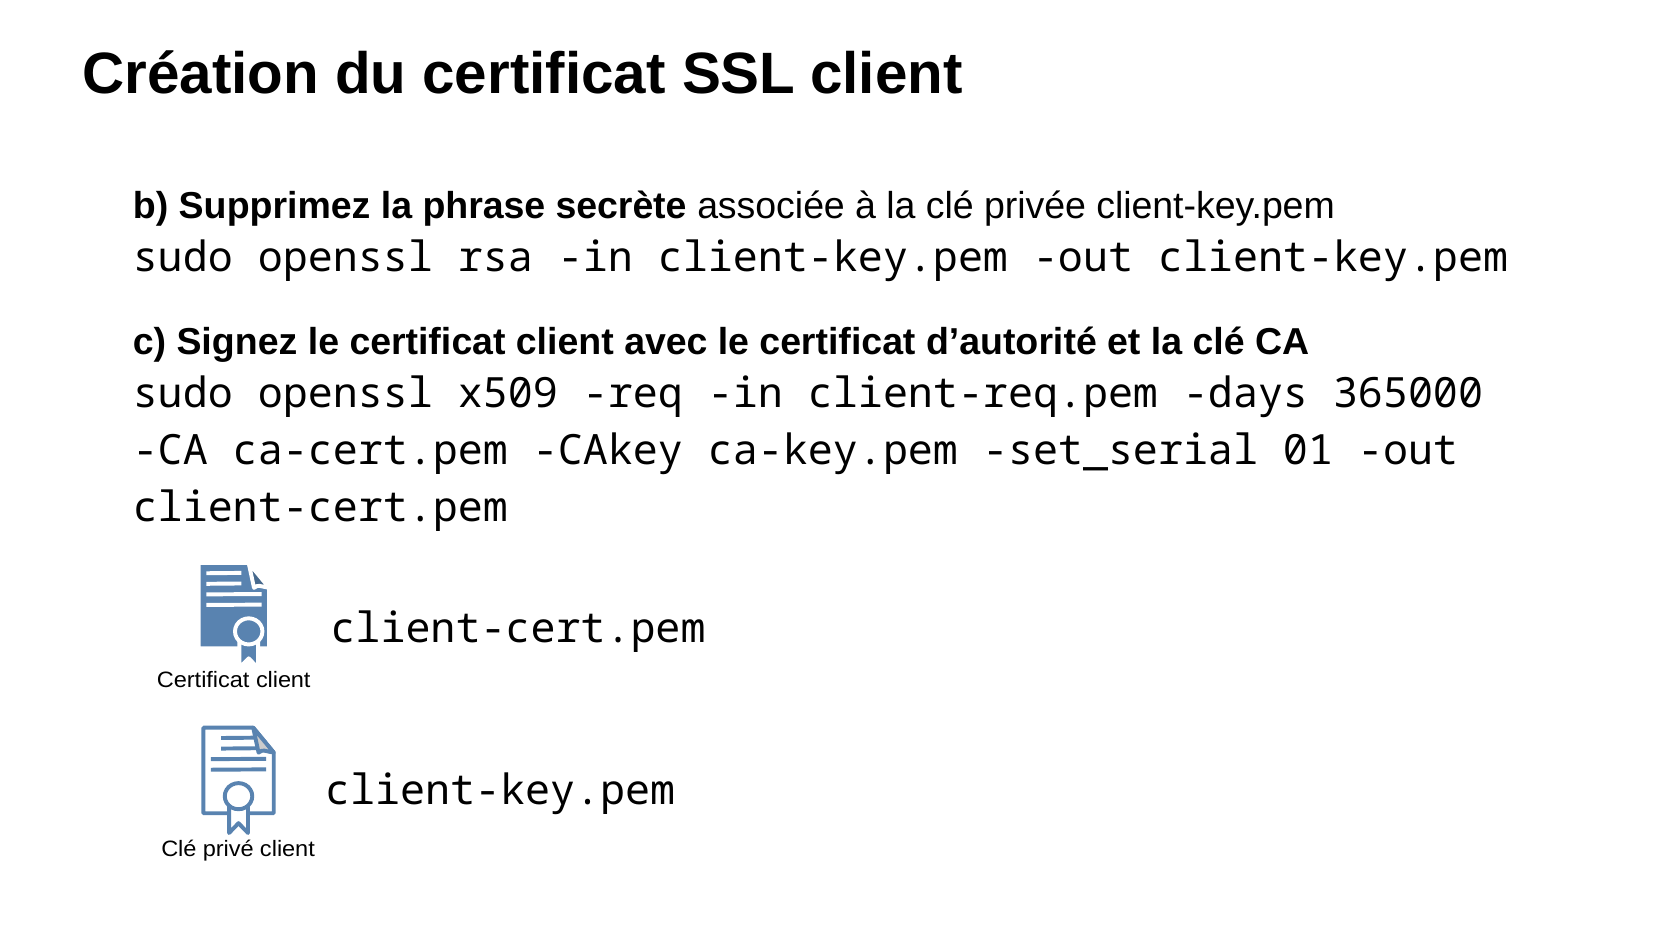

# Création du certificat SSL client
b) Supprimez la phrase secrète associée à la clé privée client-key.pem
sudo openssl rsa -in client-key.pem -out client-key.pem
c) Signez le certificat client avec le certificat d’autorité et la clé CA
sudo openssl x509 -req -in client-req.pem -days 365000 -CA ca-cert.pem -CAkey ca-key.pem -set_serial 01 -out client-cert.pem
client-cert.pem
client-key.pem